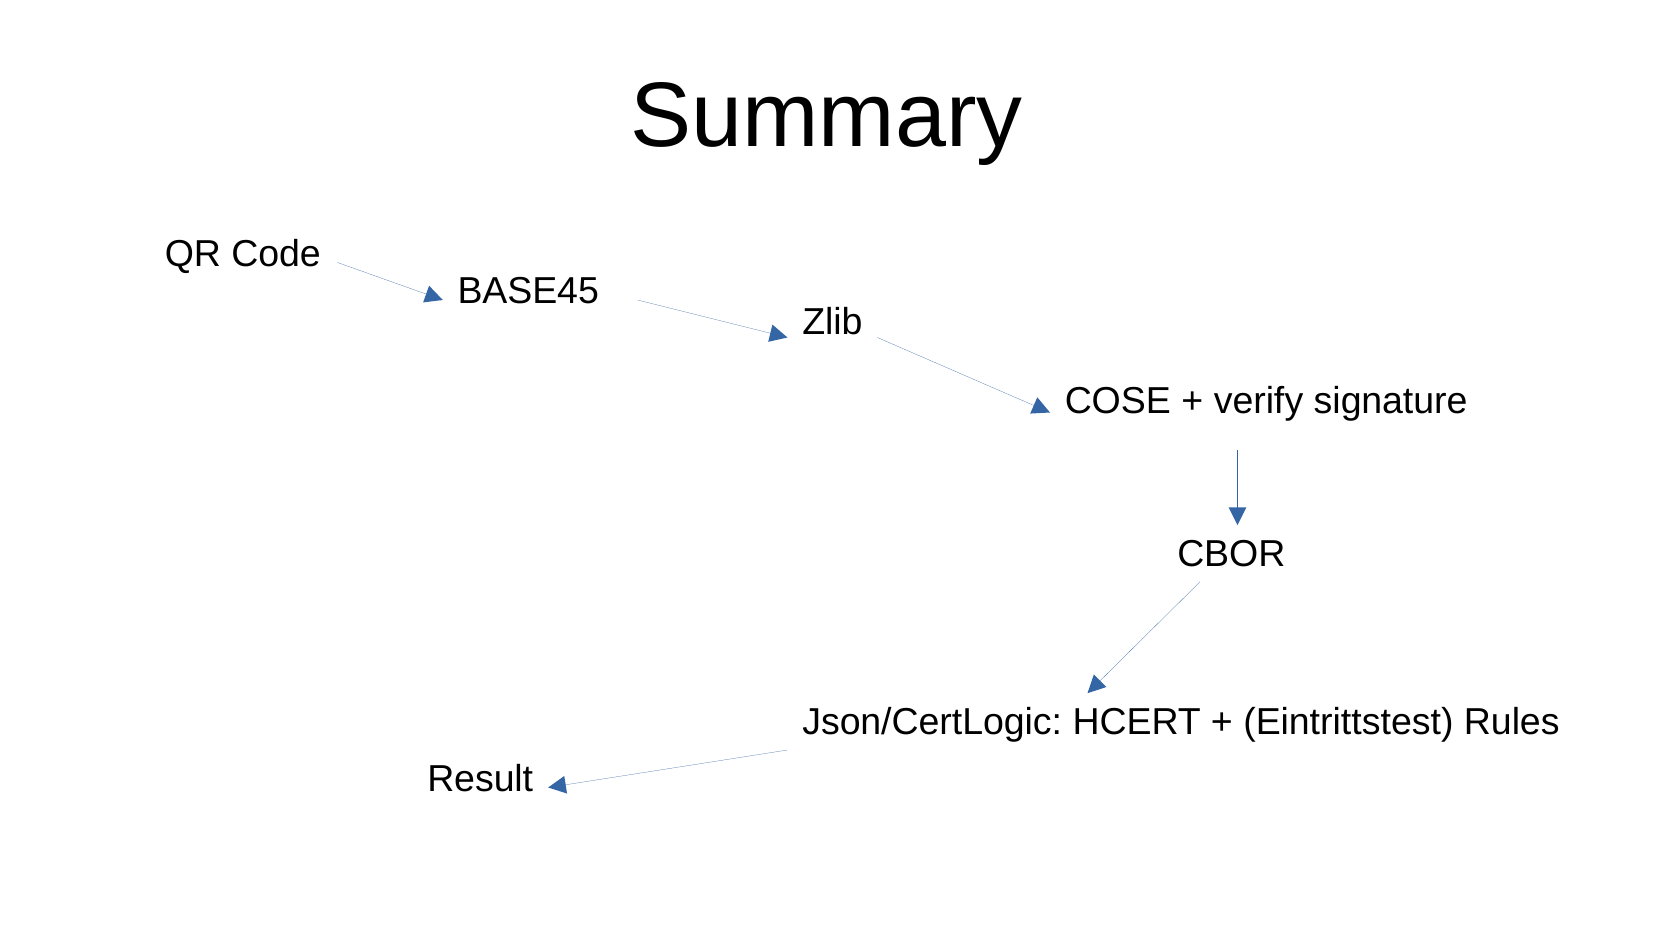

# Summary
QR Code
BASE45
Zlib
COSE + verify signature
CBOR
Json/CertLogic: HCERT + (Eintrittstest) Rules
Result